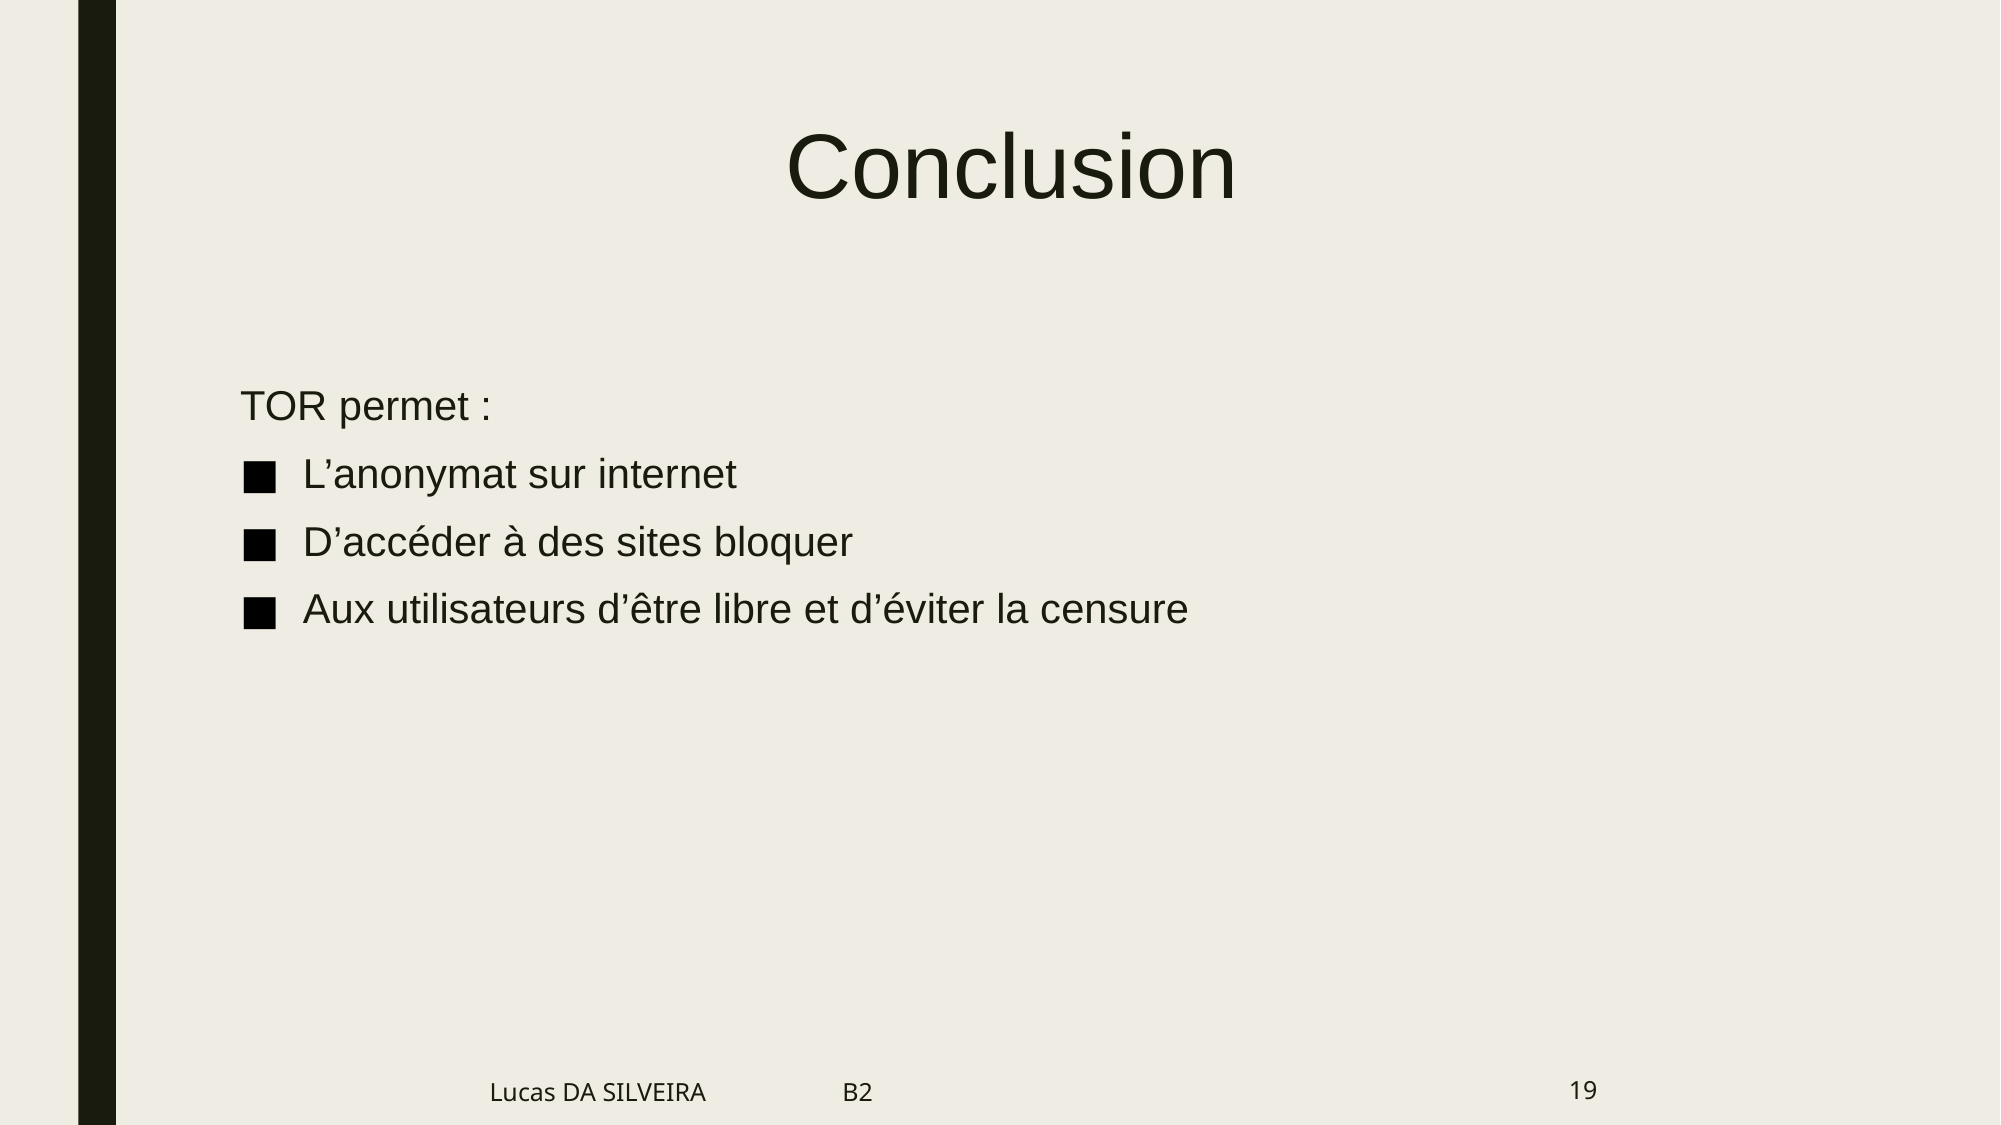

# Conclusion
TOR permet :
L’anonymat sur internet
D’accéder à des sites bloquer
Aux utilisateurs d’être libre et d’éviter la censure
Lucas DA SILVEIRA B2